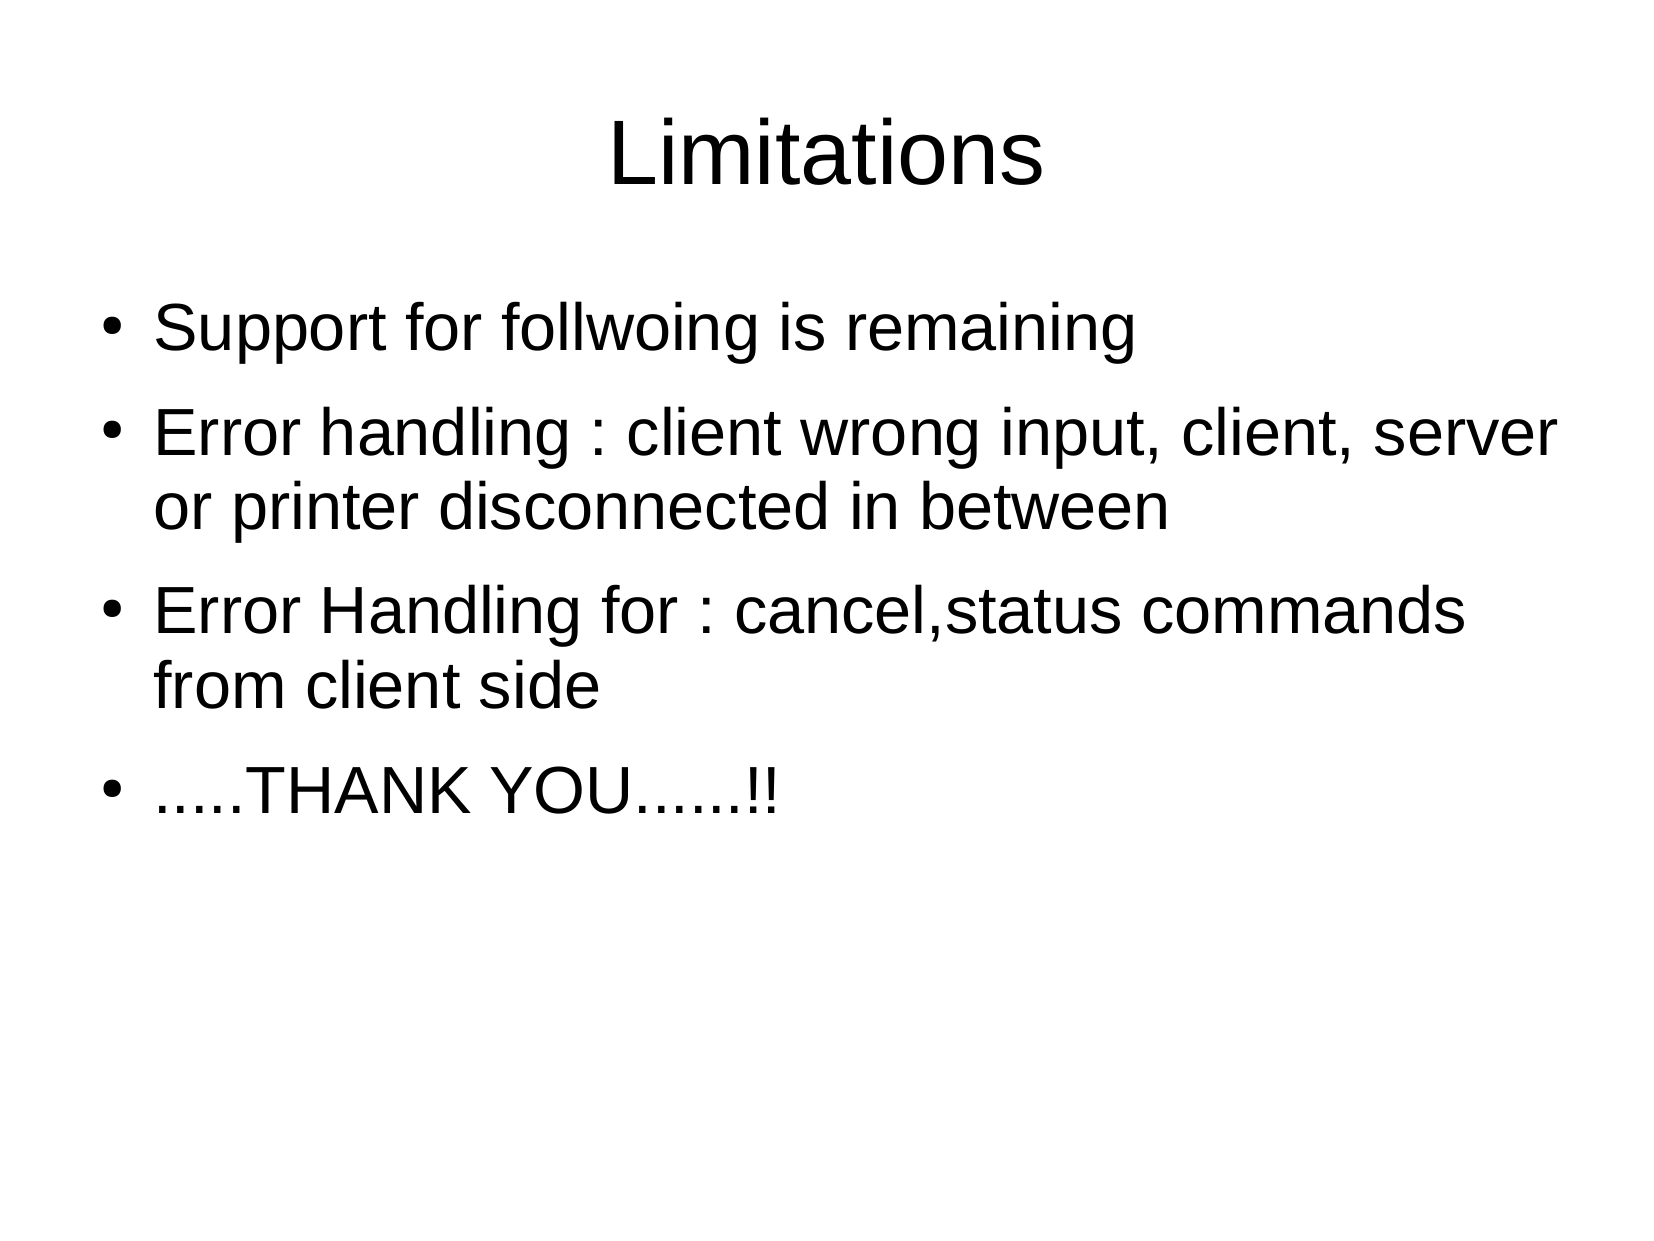

# Limitations
Support for follwoing is remaining
Error handling : client wrong input, client, server or printer disconnected in between
Error Handling for : cancel,status commands from client side
.....THANK YOU......!!